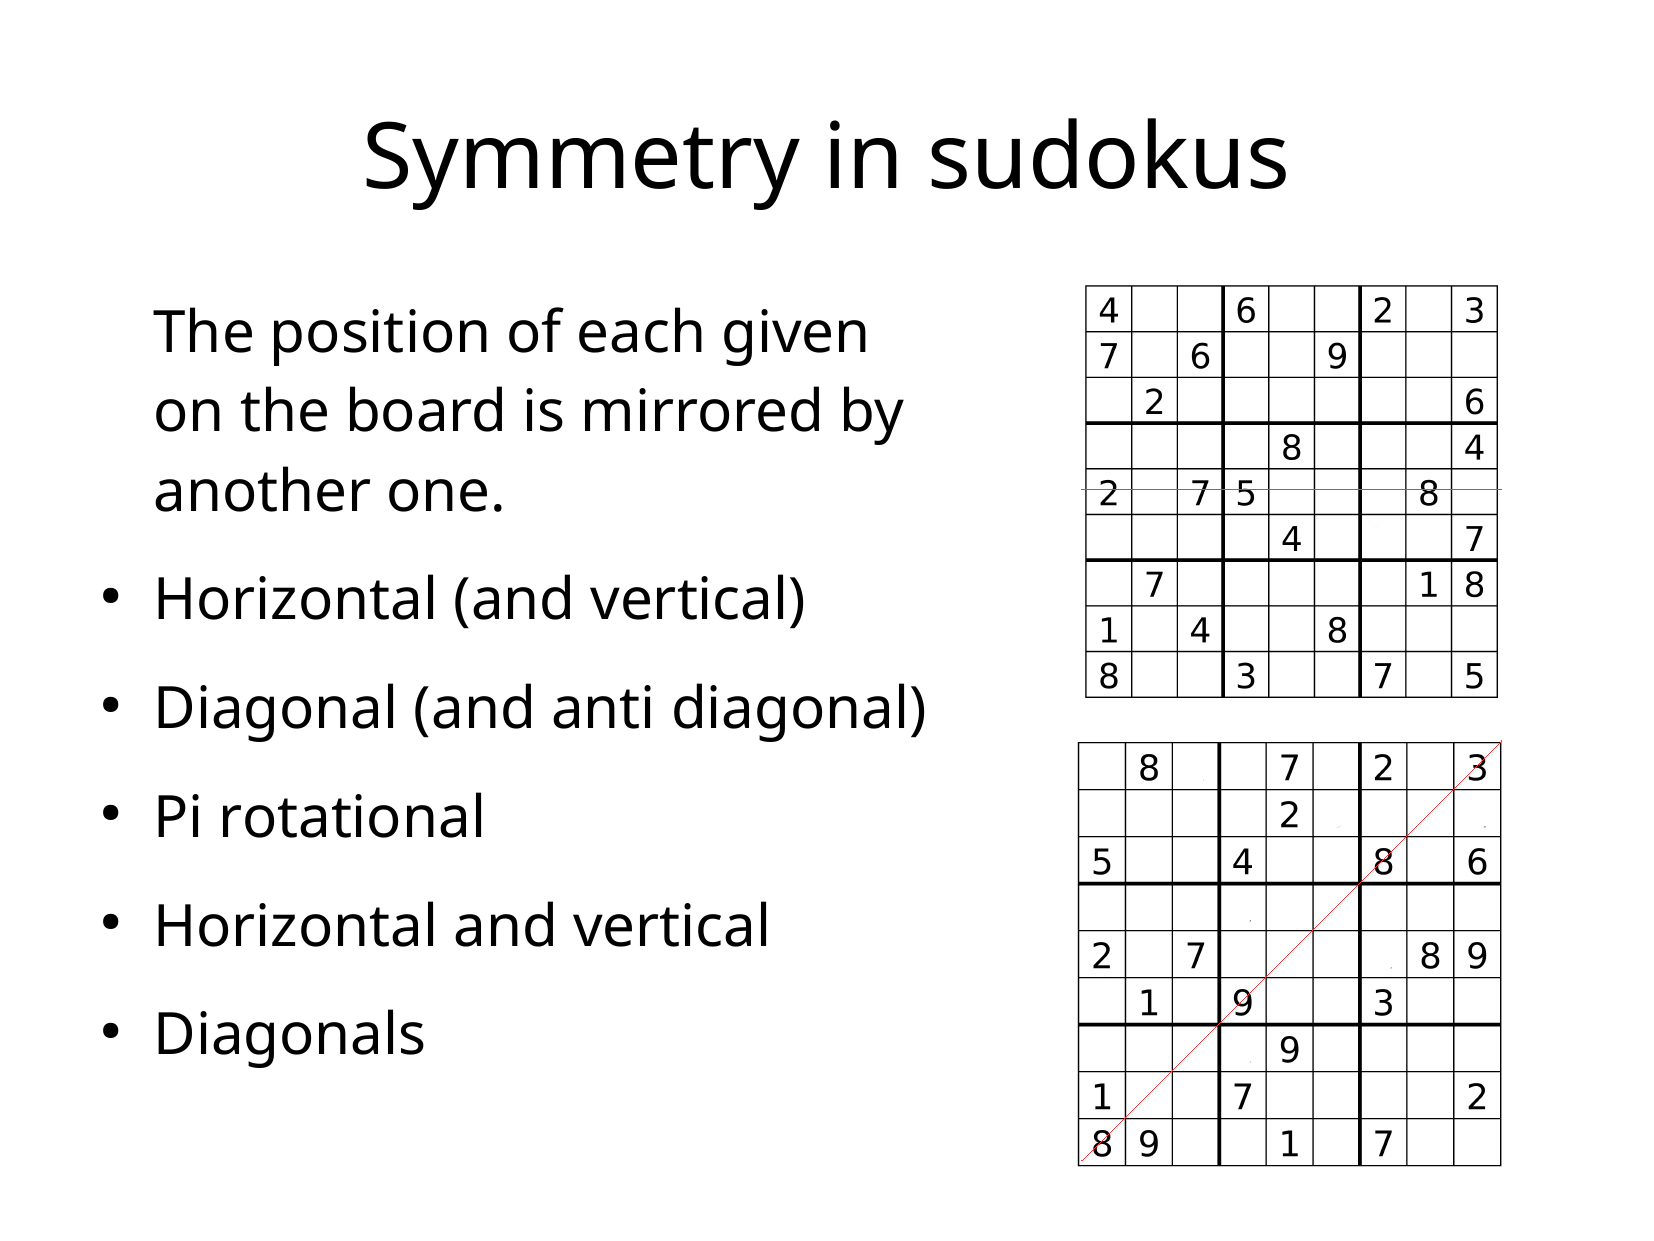

# Symmetry in sudokus
The position of each given on the board is mirrored by another one.
Horizontal (and vertical)
Diagonal (and anti diagonal)
Pi rotational
Horizontal and vertical
Diagonals